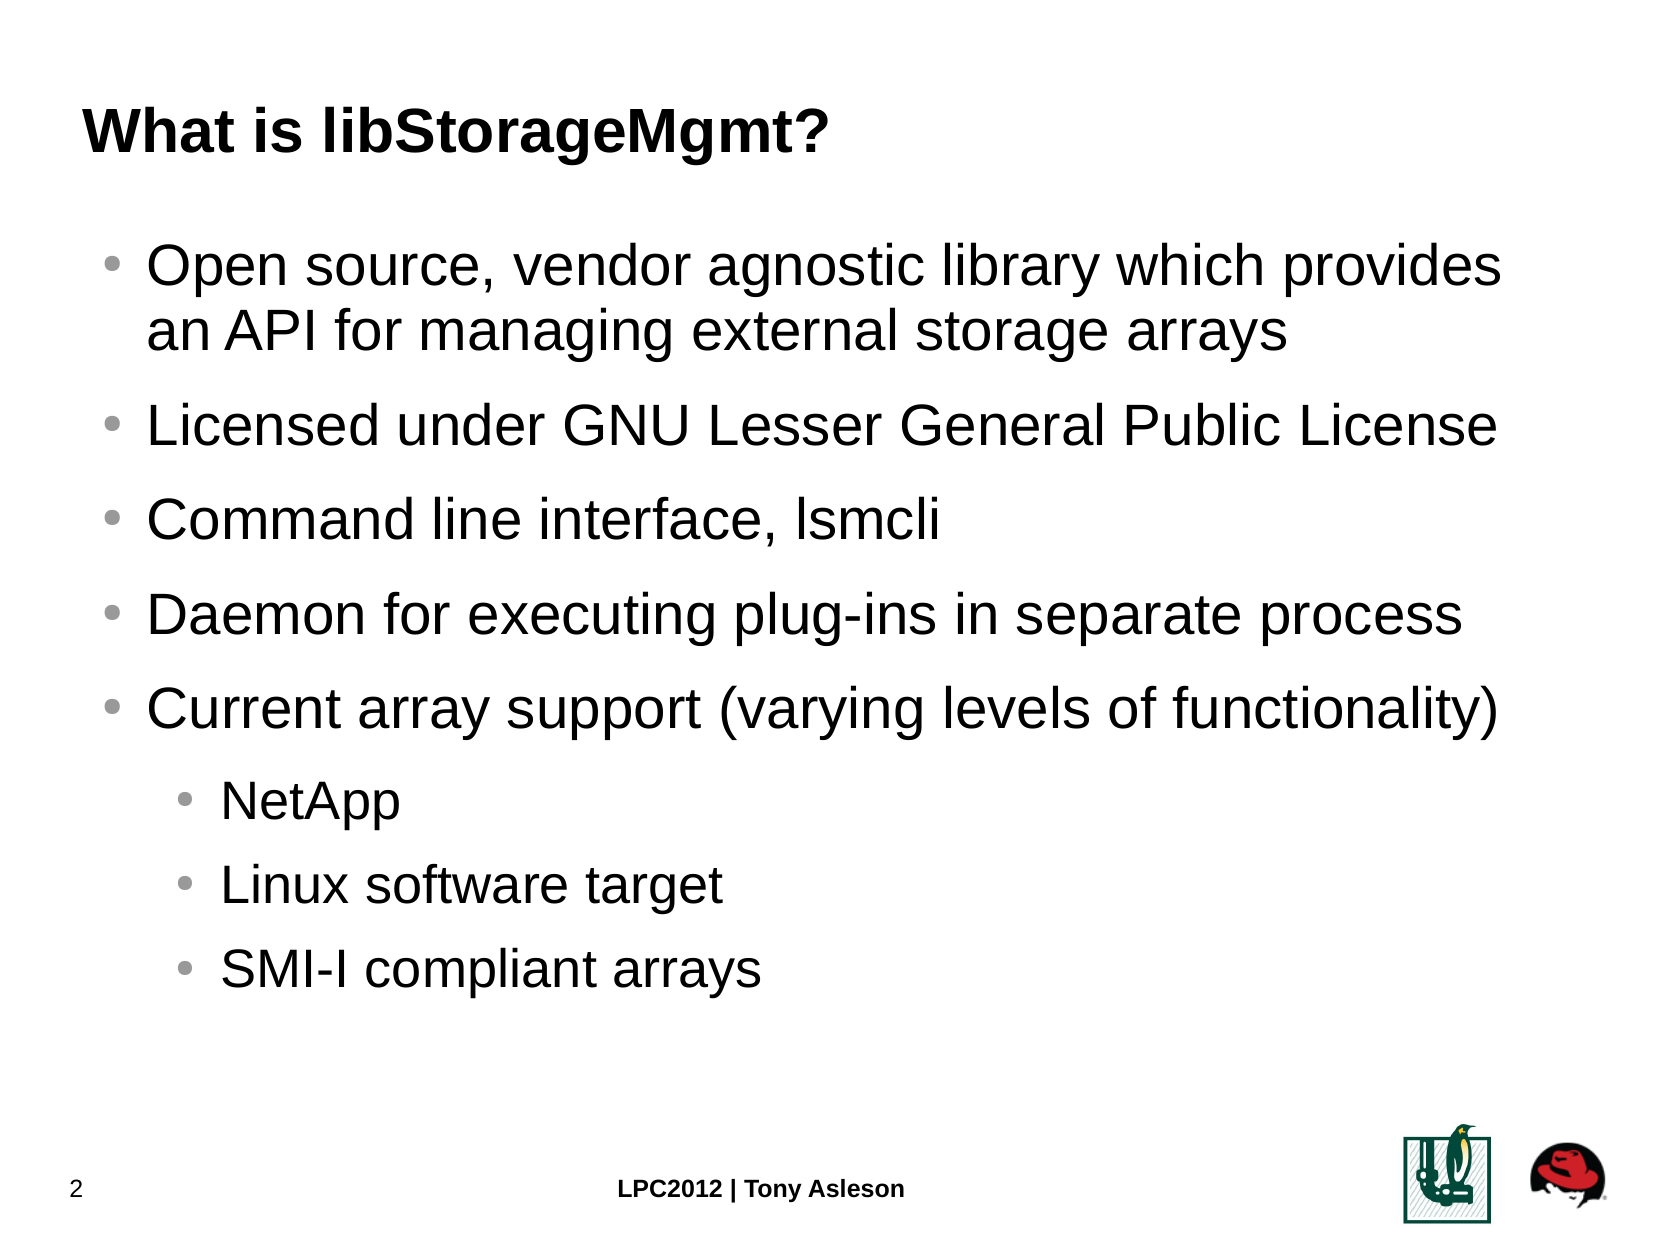

# What is libStorageMgmt?
Open source, vendor agnostic library which provides an API for managing external storage arrays
Licensed under GNU Lesser General Public License
Command line interface, lsmcli
Daemon for executing plug-ins in separate process
Current array support (varying levels of functionality)
NetApp
Linux software target
SMI-I compliant arrays